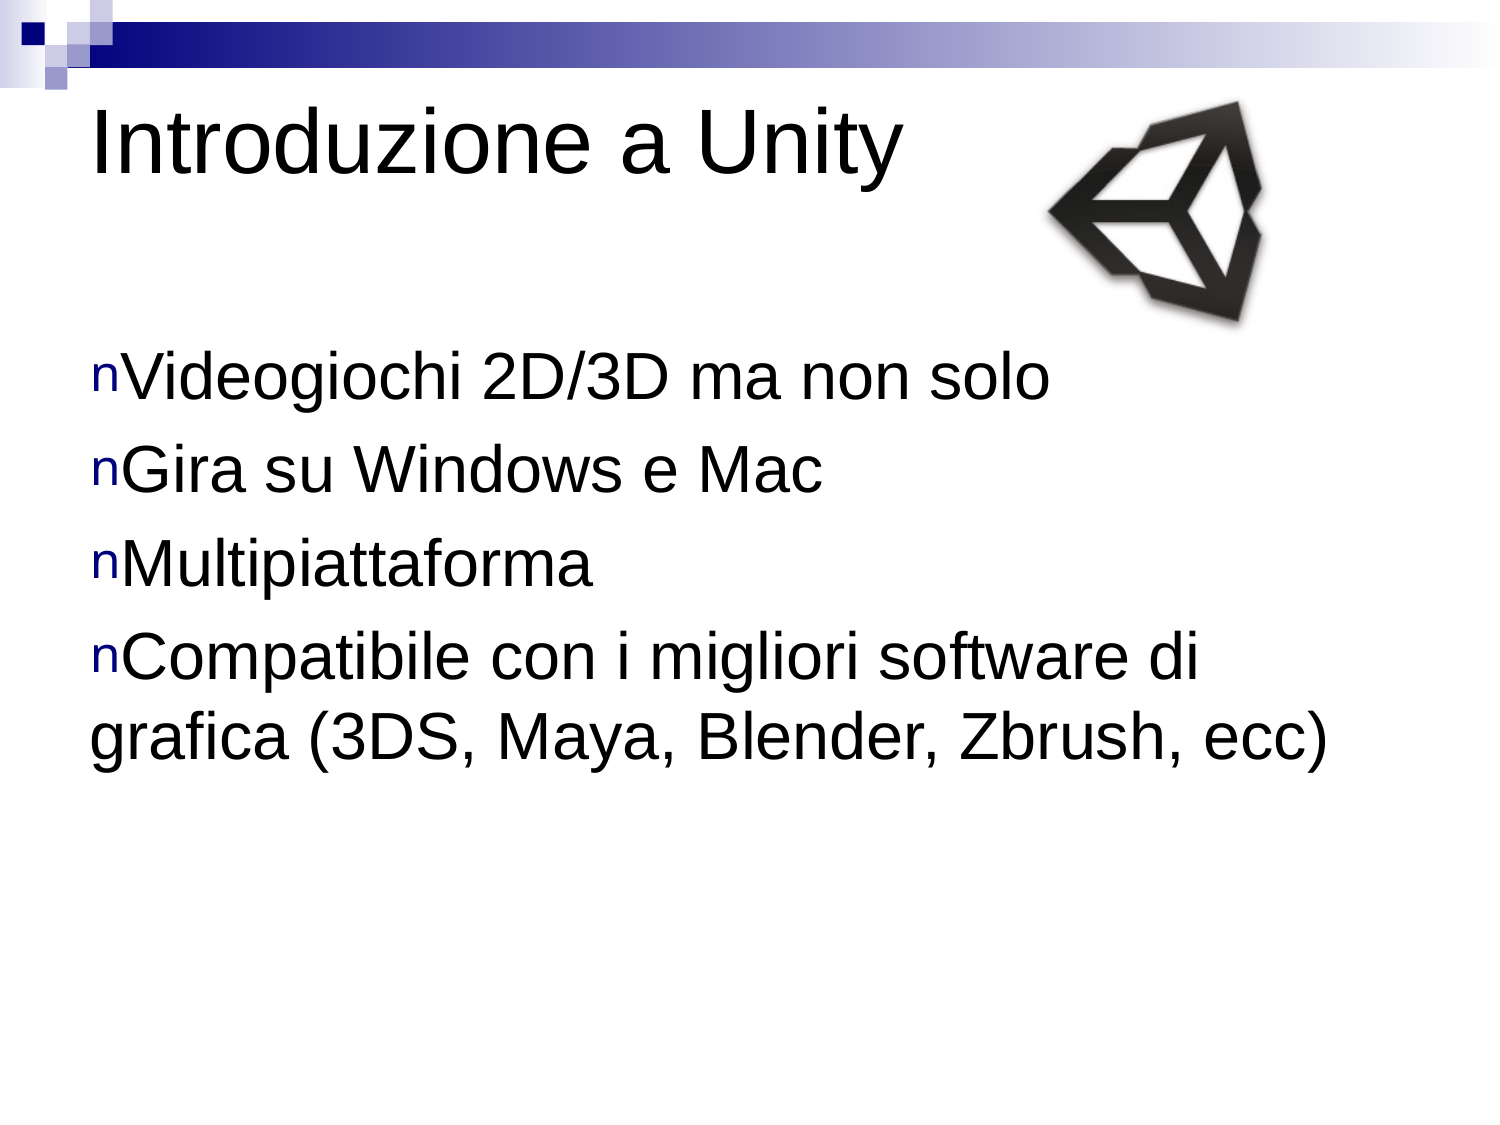

# Introduzione a Unity
Videogiochi 2D/3D ma non solo
Gira su Windows e Mac
Multipiattaforma
Compatibile con i migliori software di grafica (3DS, Maya, Blender, Zbrush, ecc)